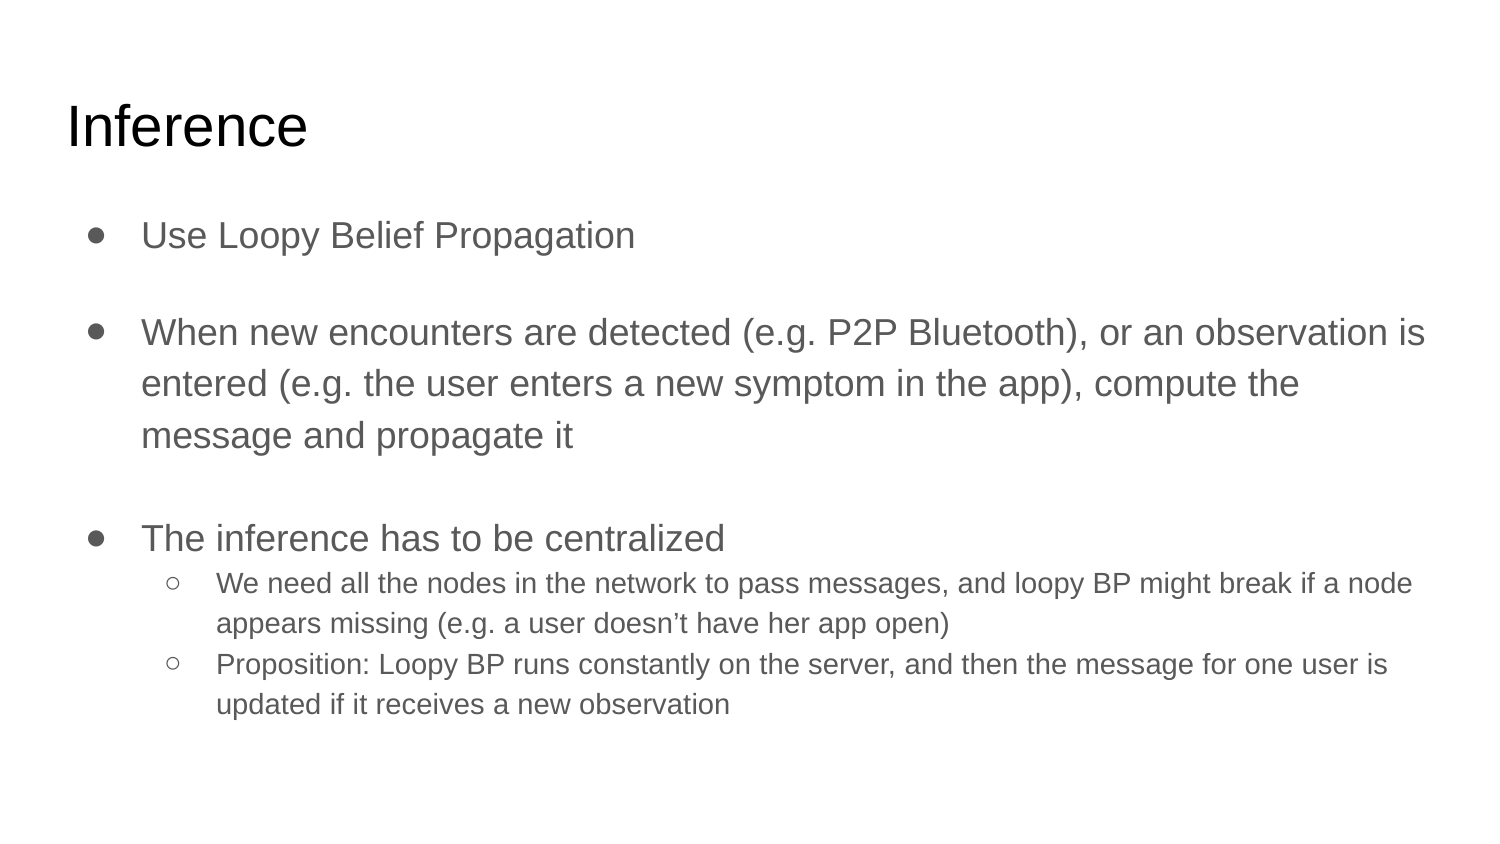

# Inference
Use Loopy Belief Propagation
When new encounters are detected (e.g. P2P Bluetooth), or an observation is entered (e.g. the user enters a new symptom in the app), compute the message and propagate it
The inference has to be centralized
We need all the nodes in the network to pass messages, and loopy BP might break if a node appears missing (e.g. a user doesn’t have her app open)
Proposition: Loopy BP runs constantly on the server, and then the message for one user is updated if it receives a new observation